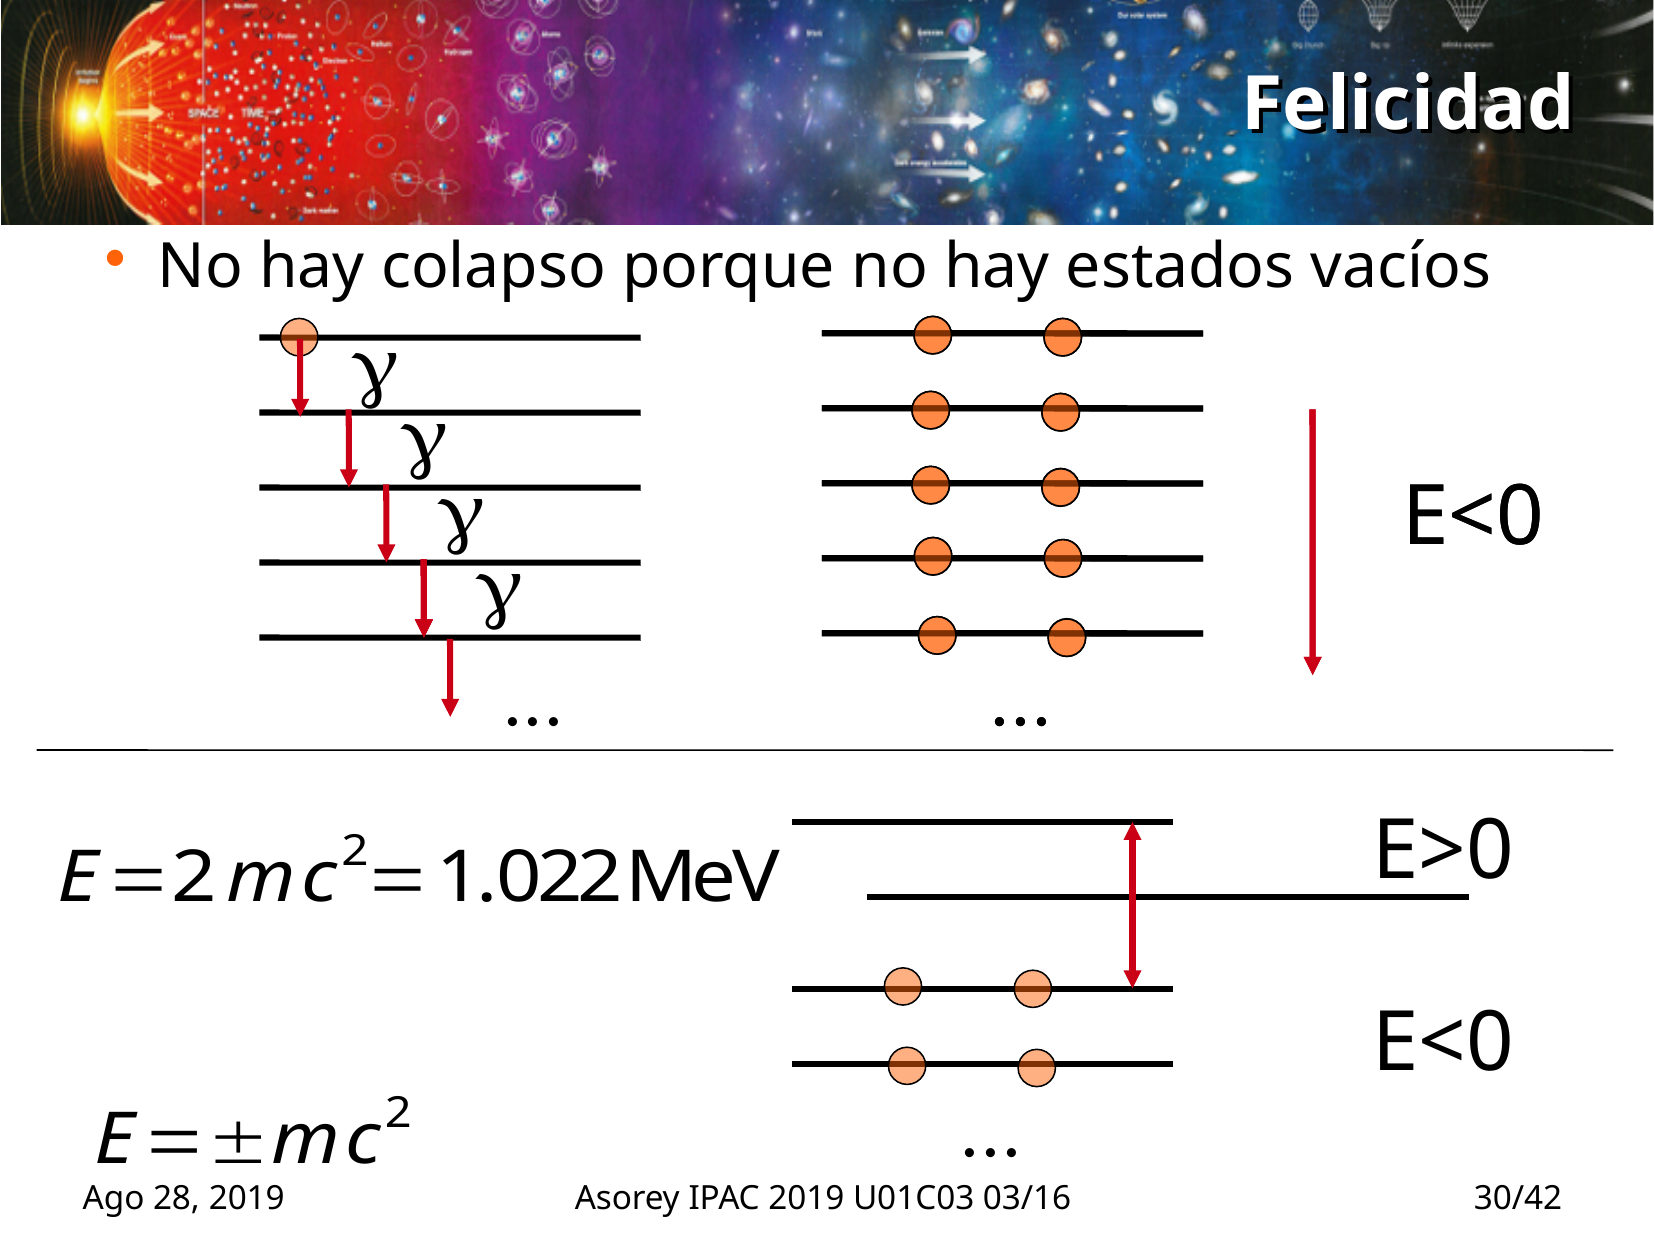

# Felicidad
No hay colapso porque no hay estados vacíos



E<0
E<0




E>0
E<0

Ago 28, 2019
Asorey IPAC 2019 U01C03 03/16
30